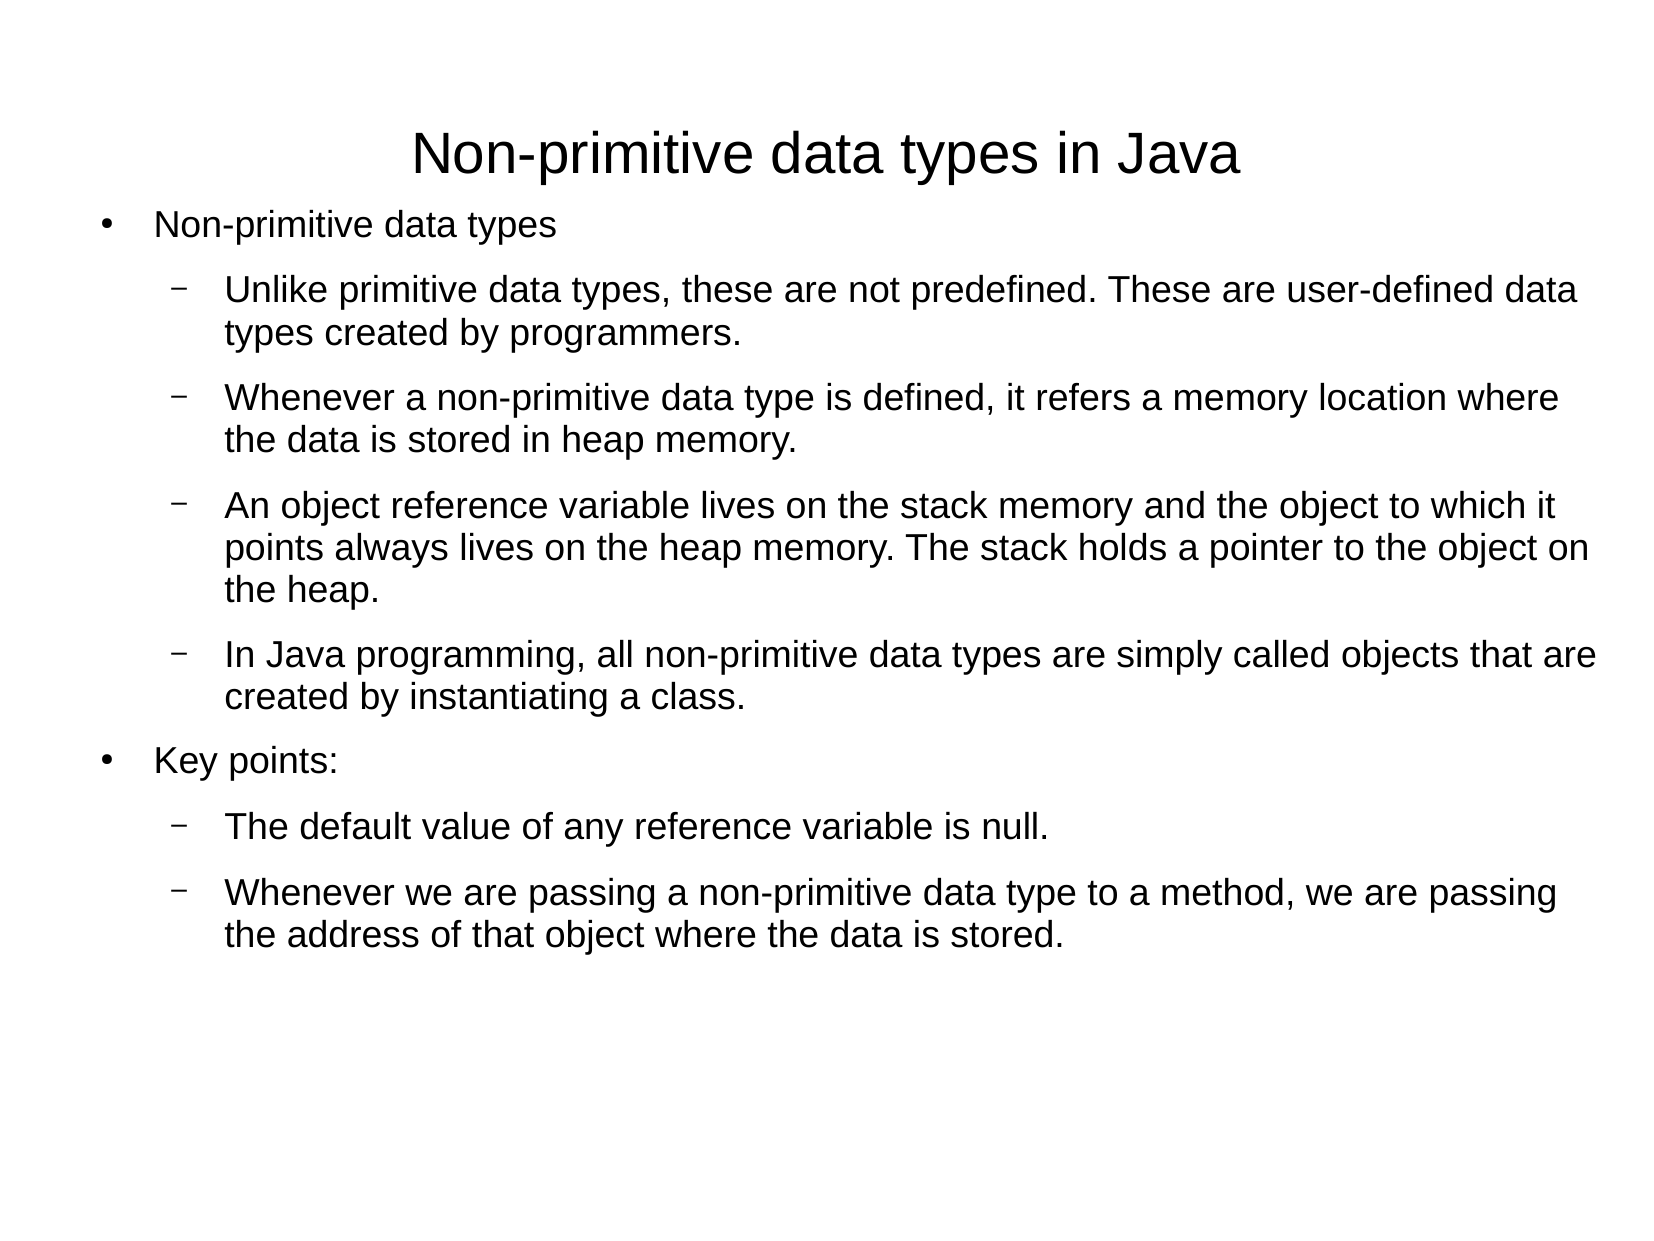

# Non-primitive data types in Java
Non-primitive data types
Unlike primitive data types, these are not predefined. These are user-defined data types created by programmers.
Whenever a non-primitive data type is defined, it refers a memory location where the data is stored in heap memory.
An object reference variable lives on the stack memory and the object to which it points always lives on the heap memory. The stack holds a pointer to the object on the heap.
In Java programming, all non-primitive data types are simply called objects that are created by instantiating a class.
Key points:
The default value of any reference variable is null.
Whenever we are passing a non-primitive data type to a method, we are passing the address of that object where the data is stored.